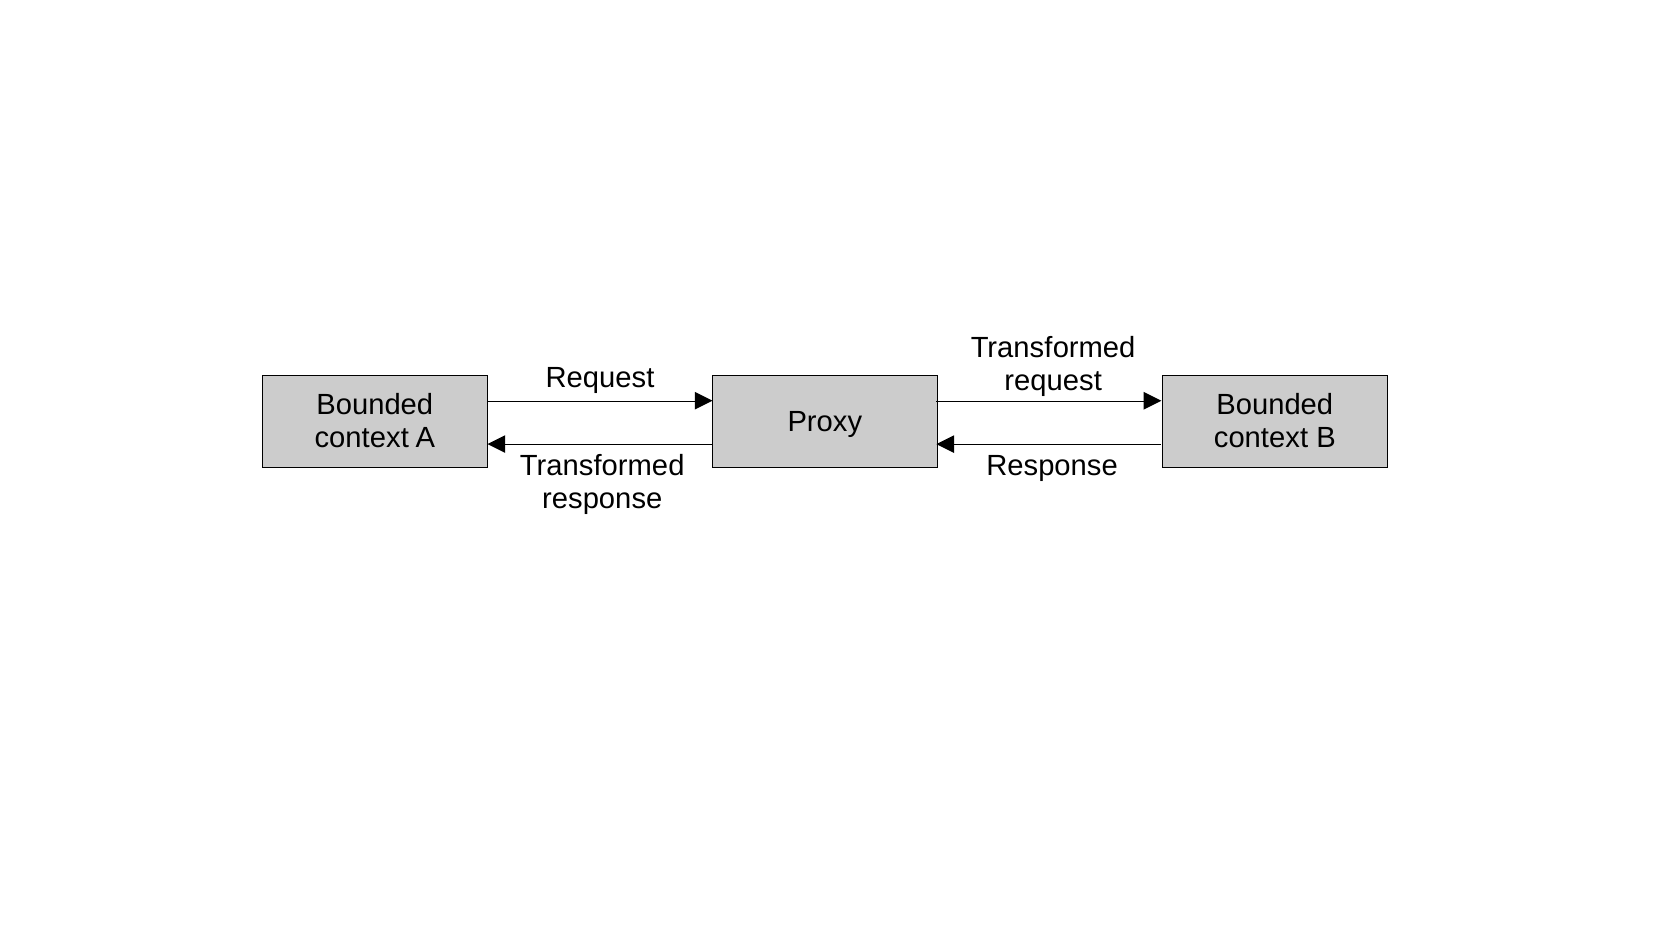

Transformed
request
Request
Bounded context A
Proxy
Bounded context B
Transformed
response
Response